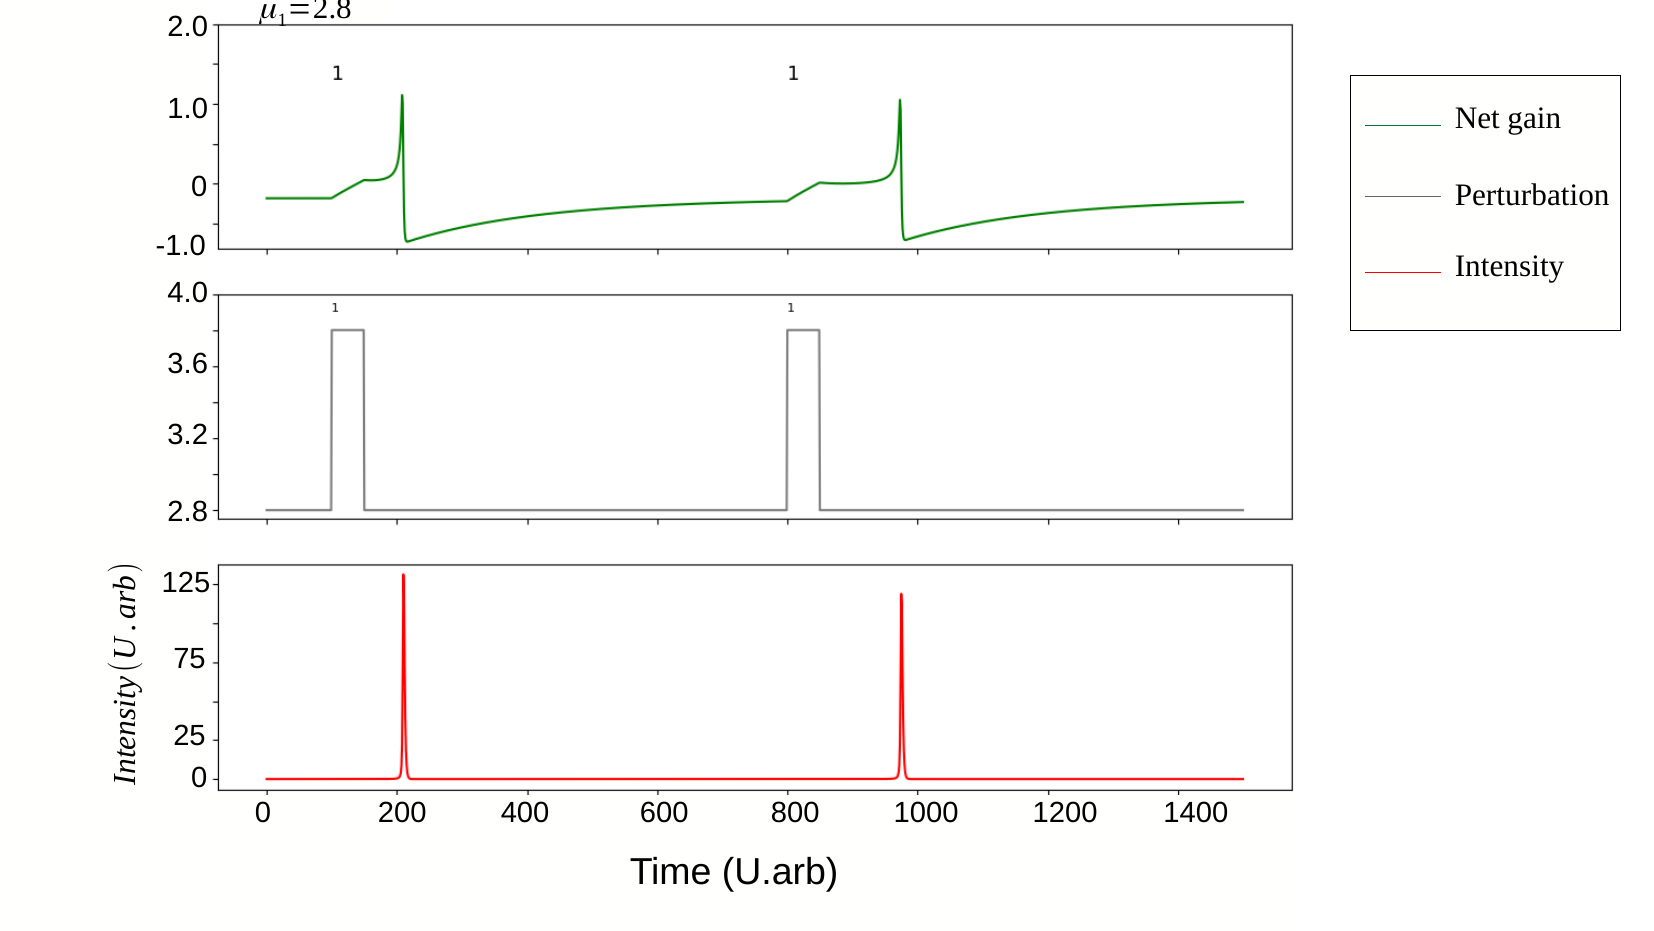

2.0
1.0
Net gain
0
Perturbation
-1.0
Intensity
4.0
3.6
3.2
2.8
125
75
25
0
0 200 400 600 800 1000 1200 1400
Time (U.arb)